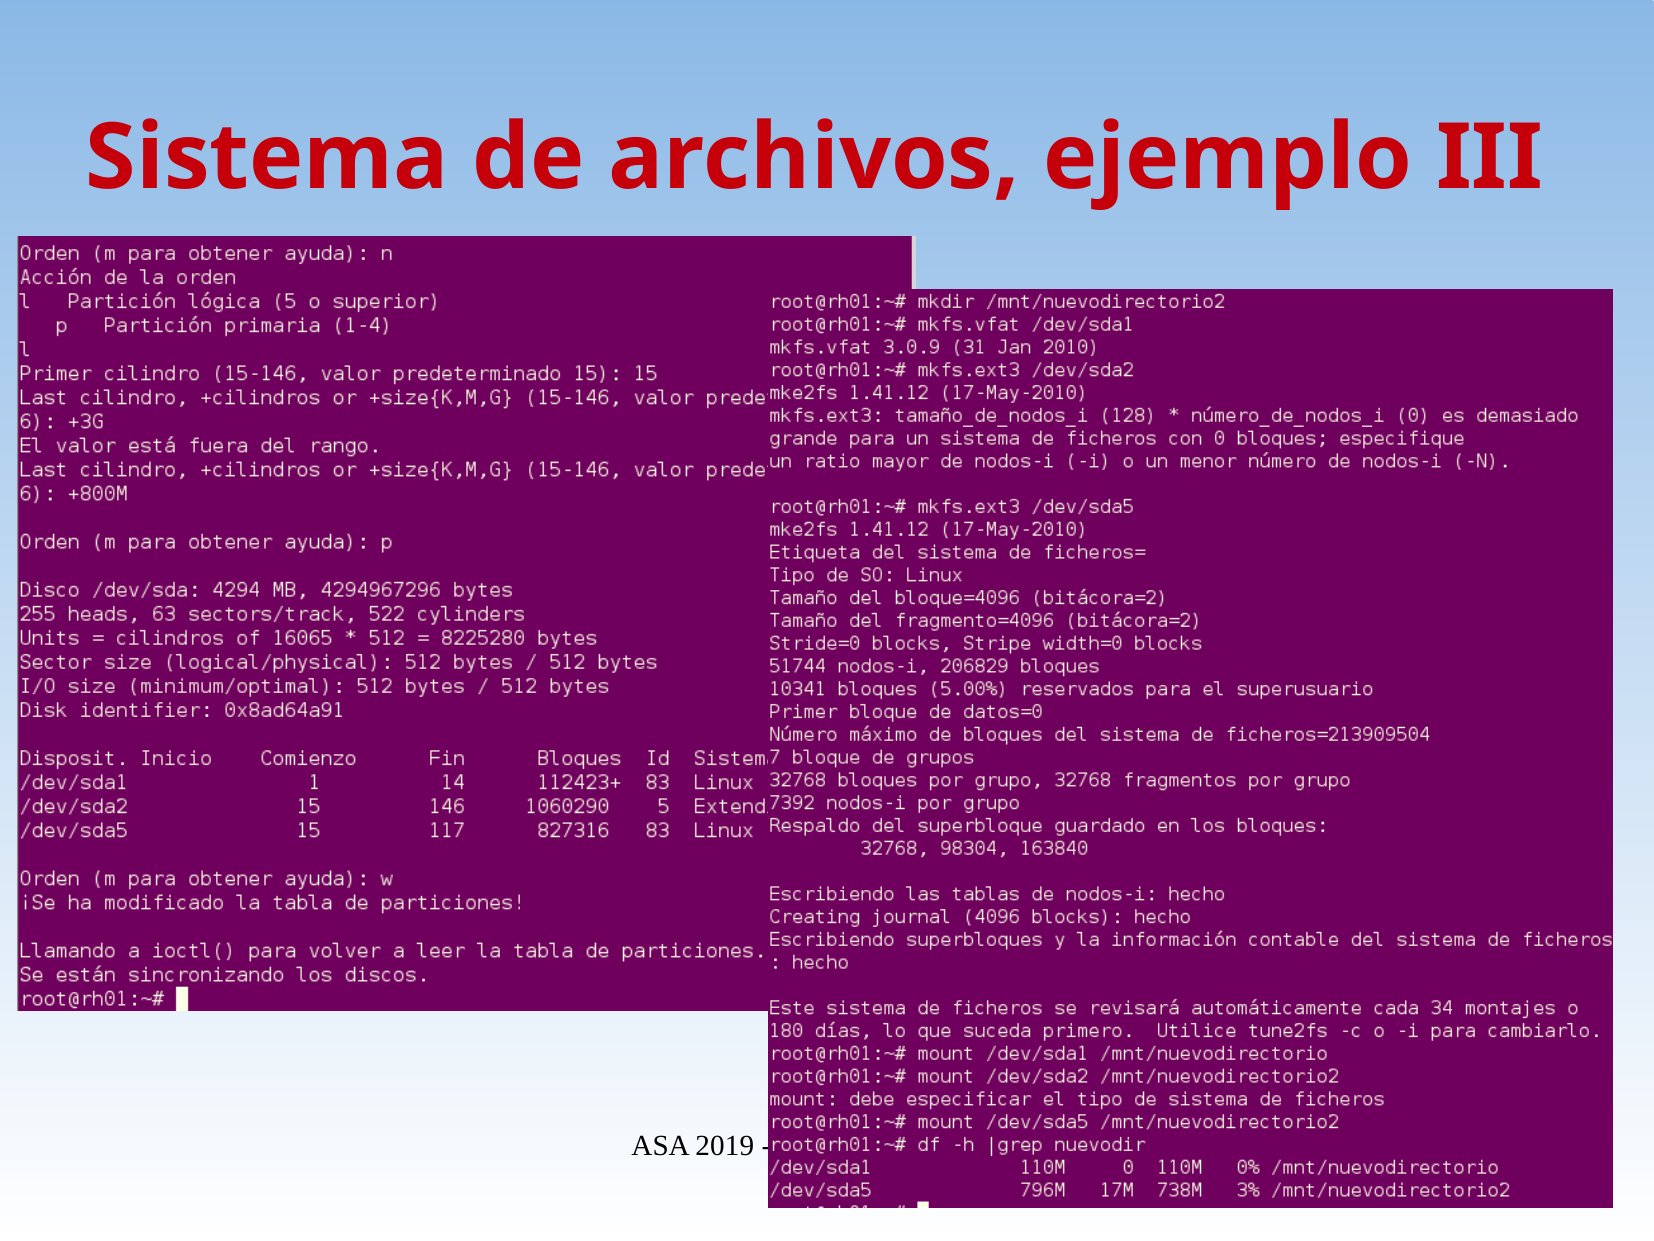

# Sistema de archivos, ejemplo III
ASA 2019 - Ing. Miriam Lechner
16